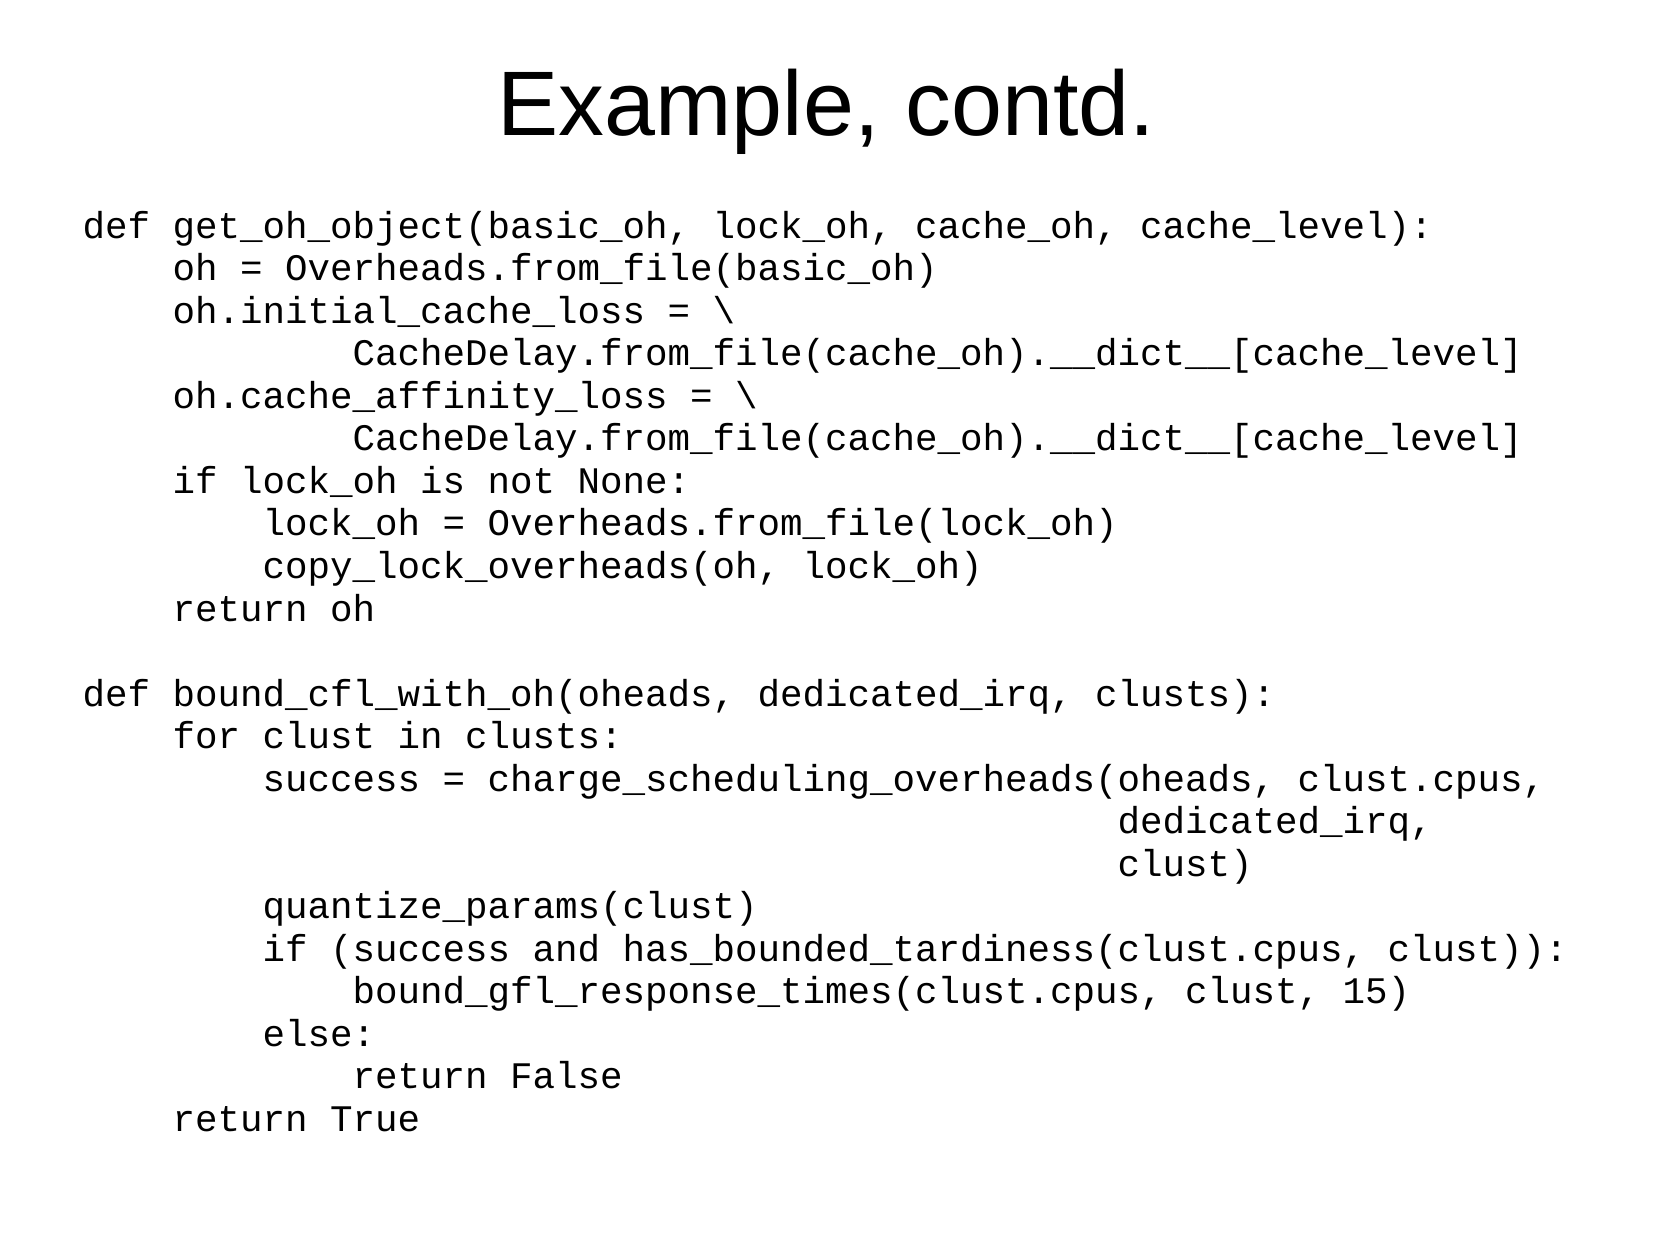

# Example, contd.
def get_oh_object(basic_oh, lock_oh, cache_oh, cache_level):
 oh = Overheads.from_file(basic_oh)
 oh.initial_cache_loss = \
 CacheDelay.from_file(cache_oh).__dict__[cache_level]
 oh.cache_affinity_loss = \
 CacheDelay.from_file(cache_oh).__dict__[cache_level]
 if lock_oh is not None:
 lock_oh = Overheads.from_file(lock_oh)
 copy_lock_overheads(oh, lock_oh)
 return oh
def bound_cfl_with_oh(oheads, dedicated_irq, clusts):
 for clust in clusts:
 success = charge_scheduling_overheads(oheads, clust.cpus,
 dedicated_irq,
 clust)
 quantize_params(clust)
 if (success and has_bounded_tardiness(clust.cpus, clust)):
 bound_gfl_response_times(clust.cpus, clust, 15)
 else:
 return False
 return True